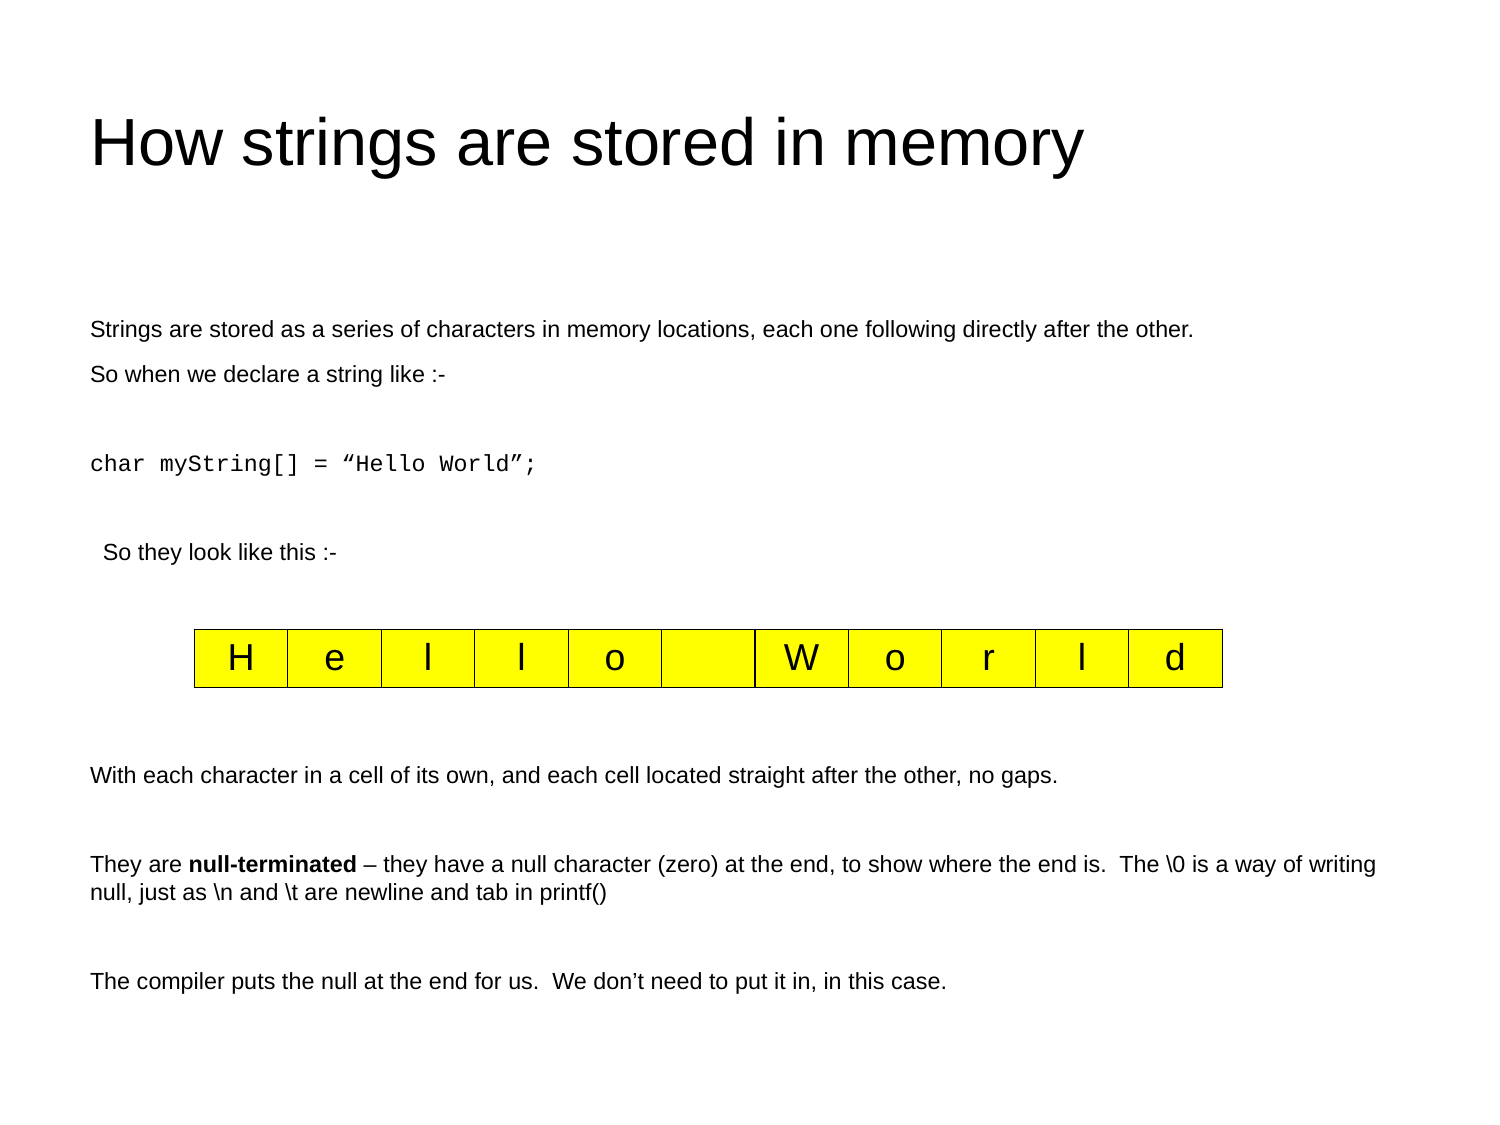

# How strings are stored in memory
Strings are stored as a series of characters in memory locations, each one following directly after the other.
So when we declare a string like :-
char myString[] = “Hello World”;
 So they look like this :-
With each character in a cell of its own, and each cell located straight after the other, no gaps.
They are null-terminated – they have a null character (zero) at the end, to show where the end is. The \0 is a way of writing null, just as \n and \t are newline and tab in printf()
The compiler puts the null at the end for us. We don’t need to put it in, in this case.
| H | e | l | l | o | | W | o | r | l | d |
| --- | --- | --- | --- | --- | --- | --- | --- | --- | --- | --- |